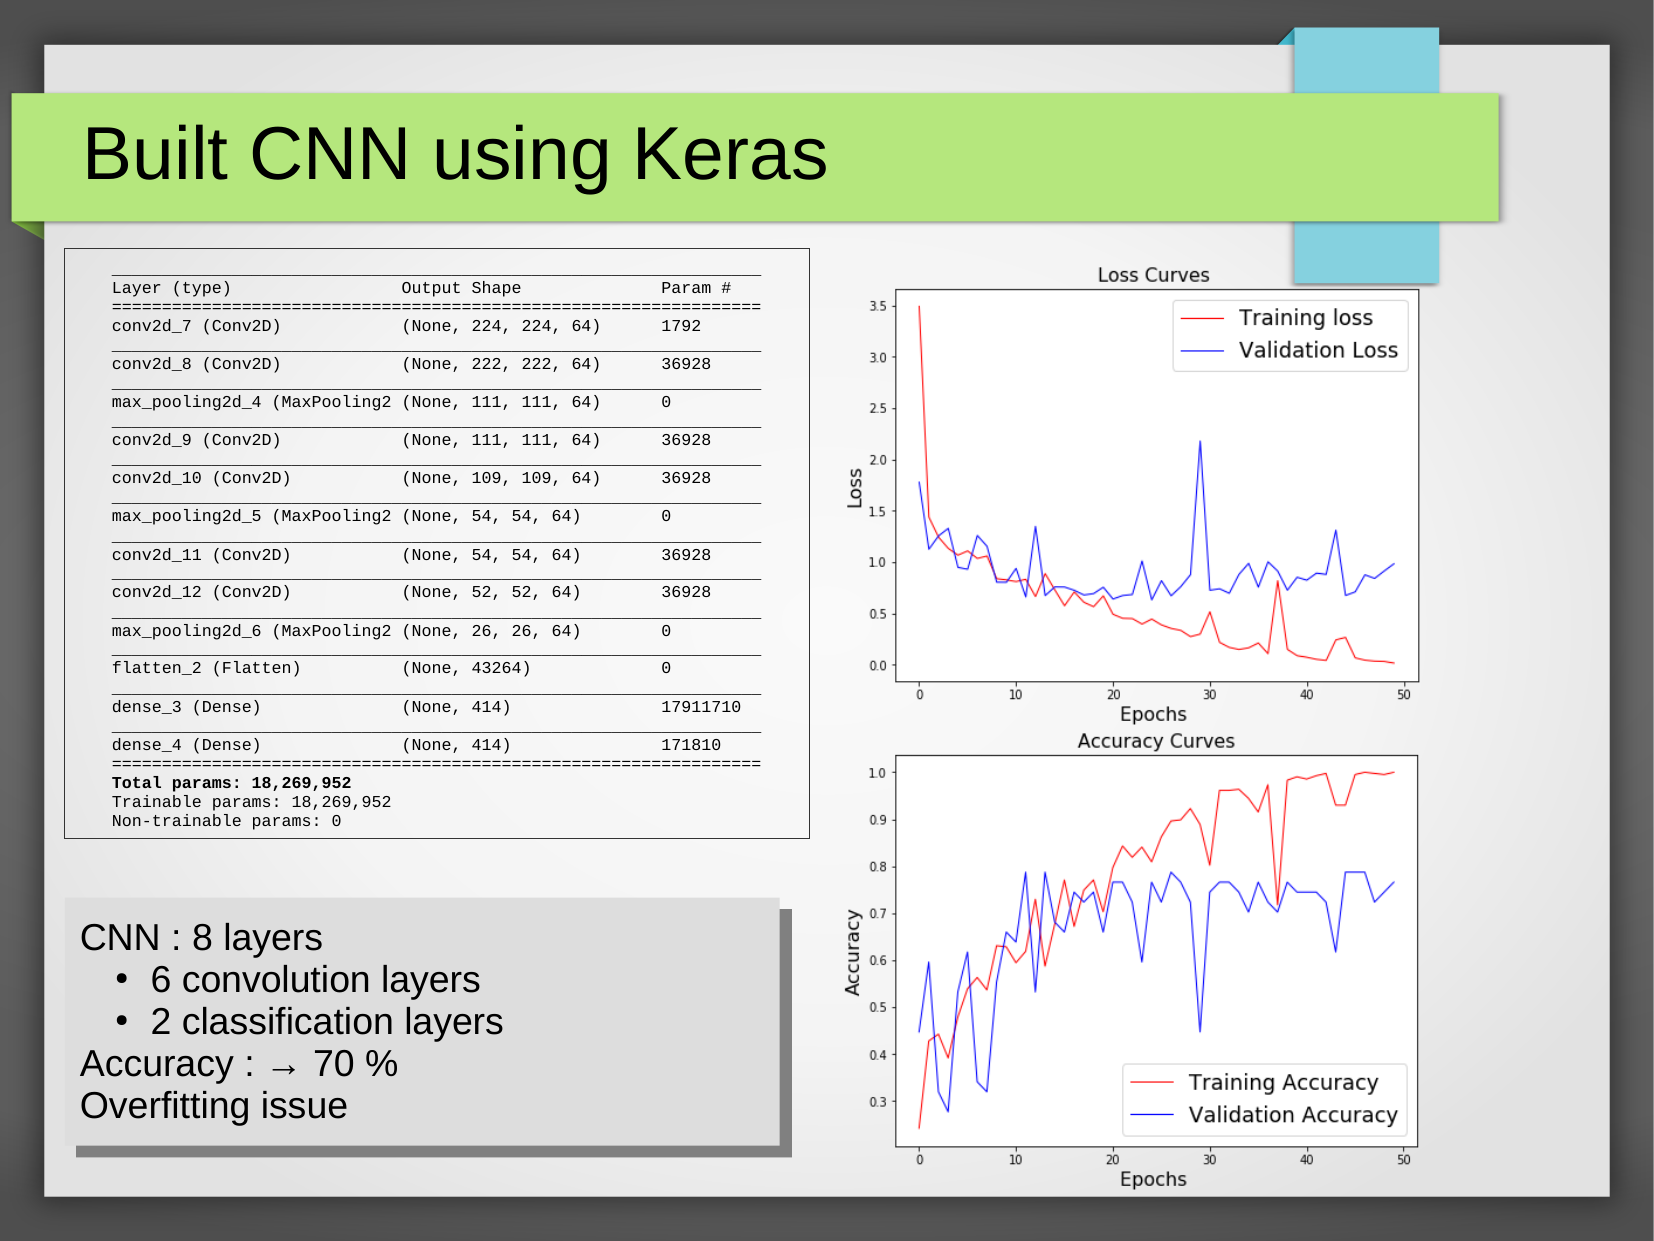

# Built CNN using Keras
_________________________________________________________________
Layer (type) Output Shape Param #
=================================================================
conv2d_7 (Conv2D) (None, 224, 224, 64) 1792
_________________________________________________________________
conv2d_8 (Conv2D) (None, 222, 222, 64) 36928
_________________________________________________________________
max_pooling2d_4 (MaxPooling2 (None, 111, 111, 64) 0
_________________________________________________________________
conv2d_9 (Conv2D) (None, 111, 111, 64) 36928
_________________________________________________________________
conv2d_10 (Conv2D) (None, 109, 109, 64) 36928
_________________________________________________________________
max_pooling2d_5 (MaxPooling2 (None, 54, 54, 64) 0
_________________________________________________________________
conv2d_11 (Conv2D) (None, 54, 54, 64) 36928
_________________________________________________________________
conv2d_12 (Conv2D) (None, 52, 52, 64) 36928
_________________________________________________________________
max_pooling2d_6 (MaxPooling2 (None, 26, 26, 64) 0
_________________________________________________________________
flatten_2 (Flatten) (None, 43264) 0
_________________________________________________________________
dense_3 (Dense) (None, 414) 17911710
_________________________________________________________________
dense_4 (Dense) (None, 414) 171810
=================================================================
Total params: 18,269,952
Trainable params: 18,269,952
Non-trainable params: 0
CNN : 8 layers
6 convolution layers
2 classification layers
Accuracy : → 70 %
Overfitting issue